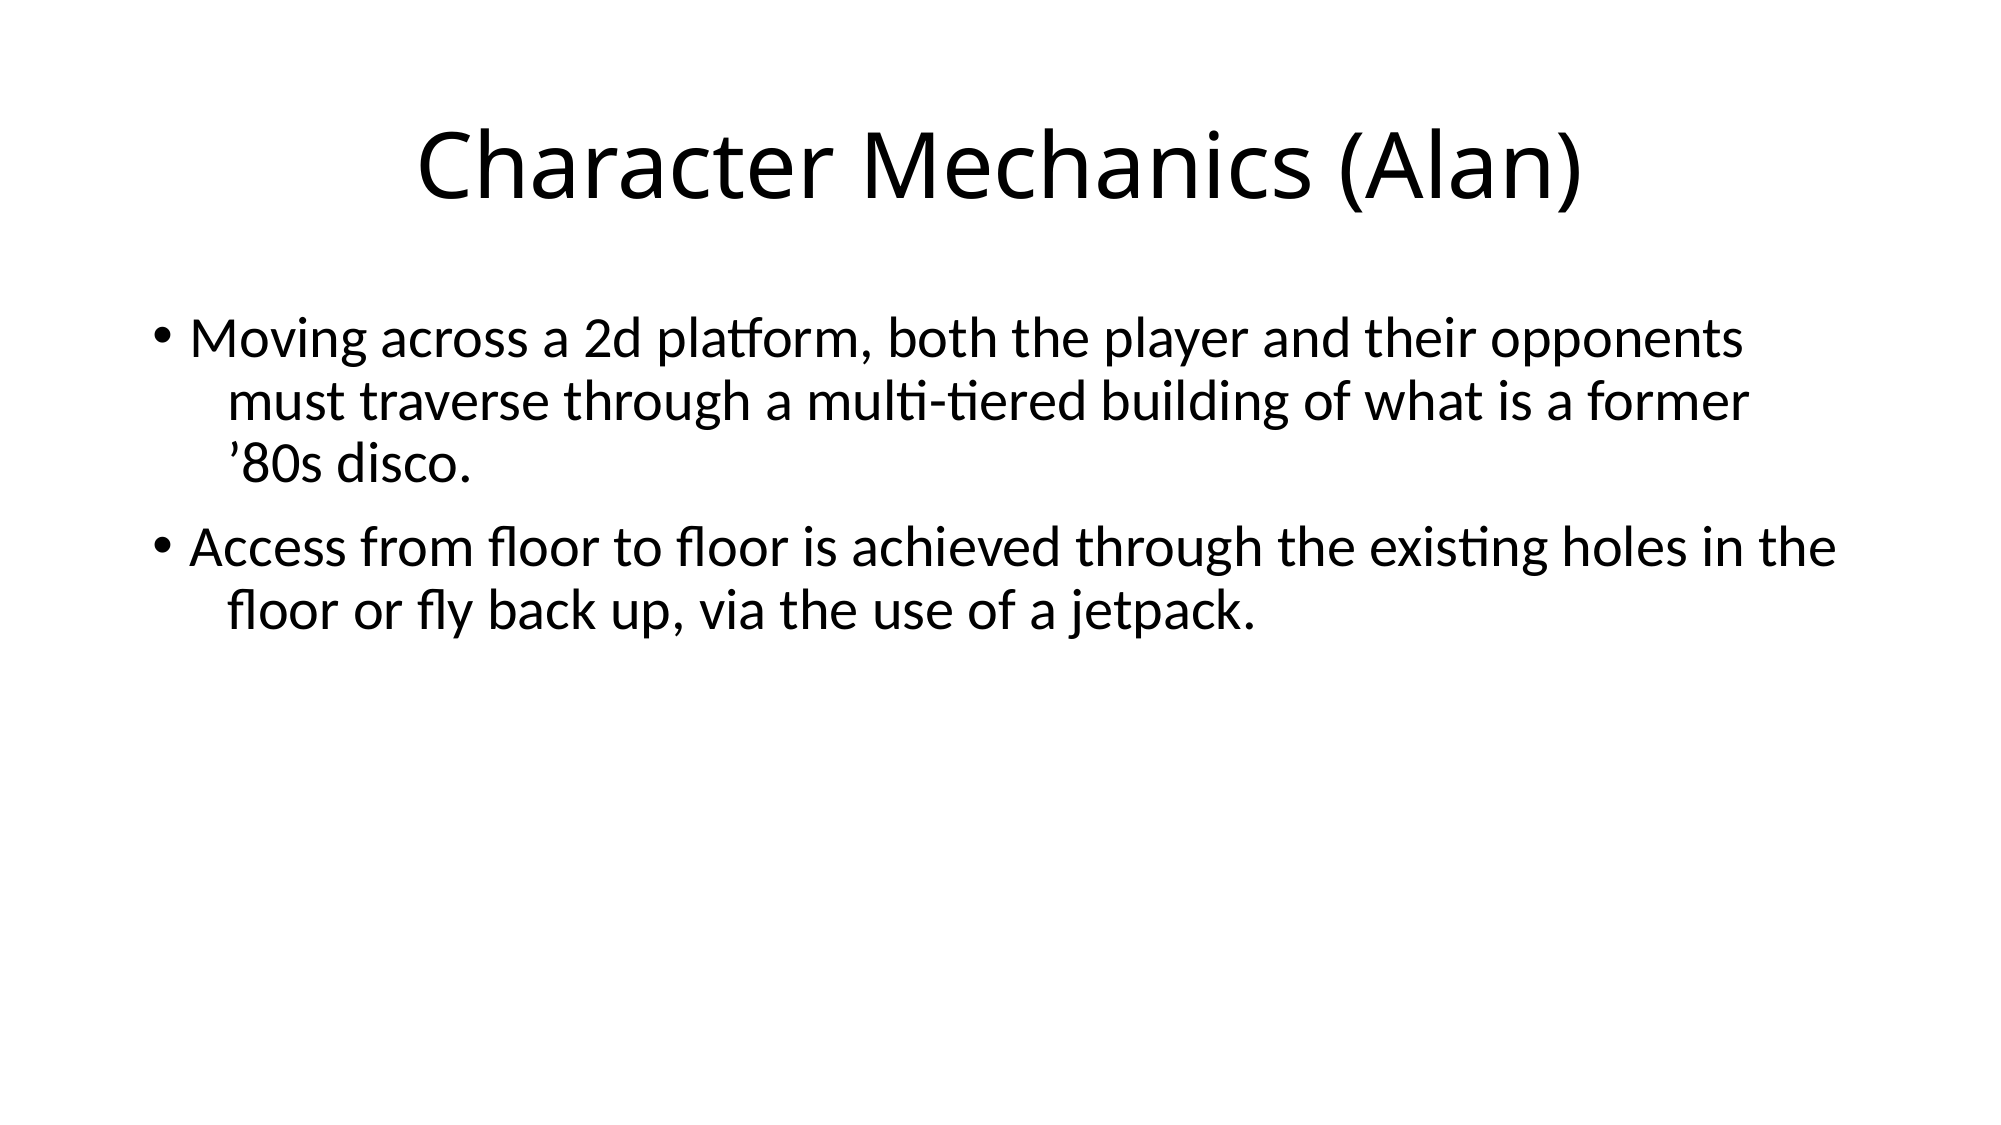

# Character Mechanics (Alan)
Moving across a 2d platform, both the player and their opponents must traverse through a multi-tiered building of what is a former ’80s disco.
Access from floor to floor is achieved through the existing holes in the floor or fly back up, via the use of a jetpack.